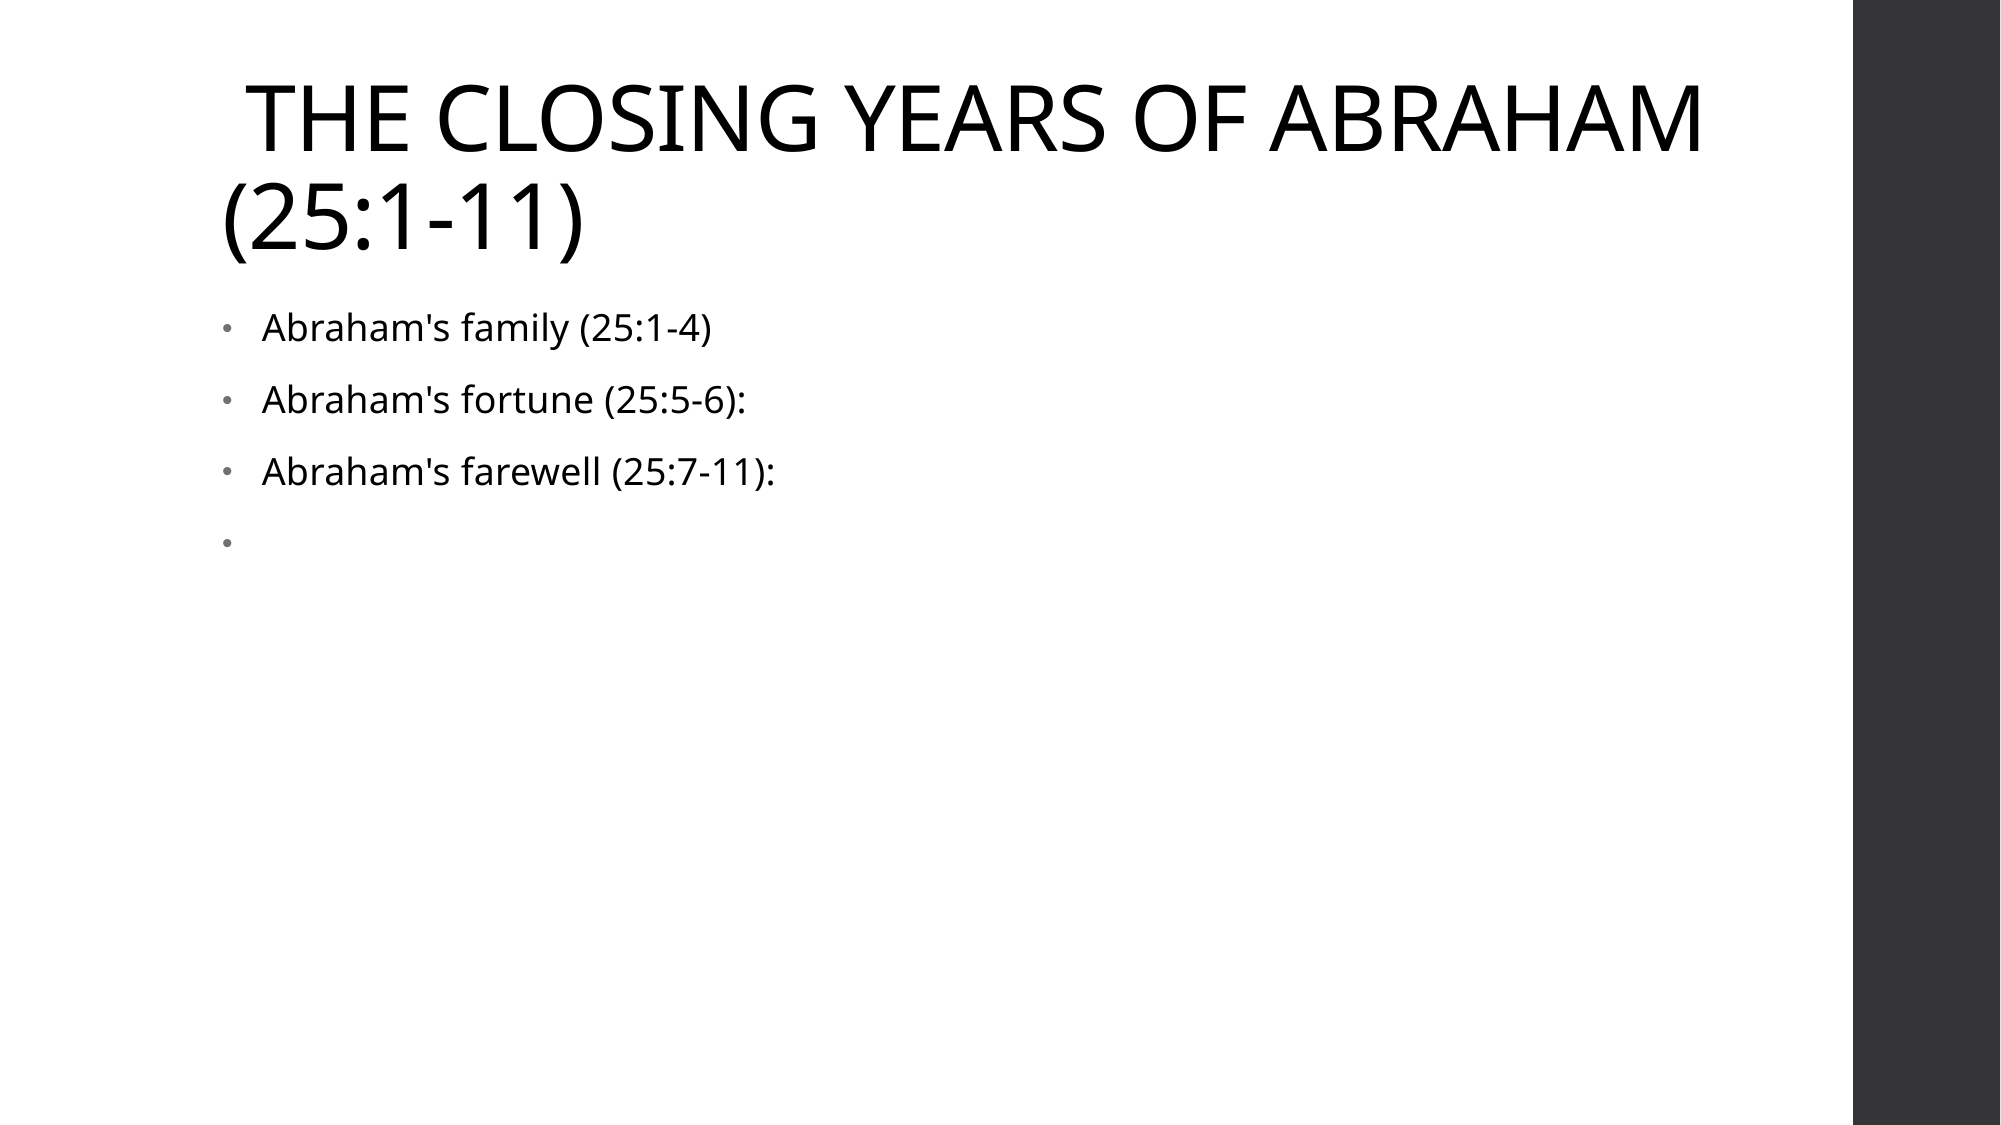

# THE CLOSING YEARS OF ABRAHAM (25:1-11)
 Abraham's family (25:1-4)
 Abraham's fortune (25:5-6):
 Abraham's farewell (25:7-11):